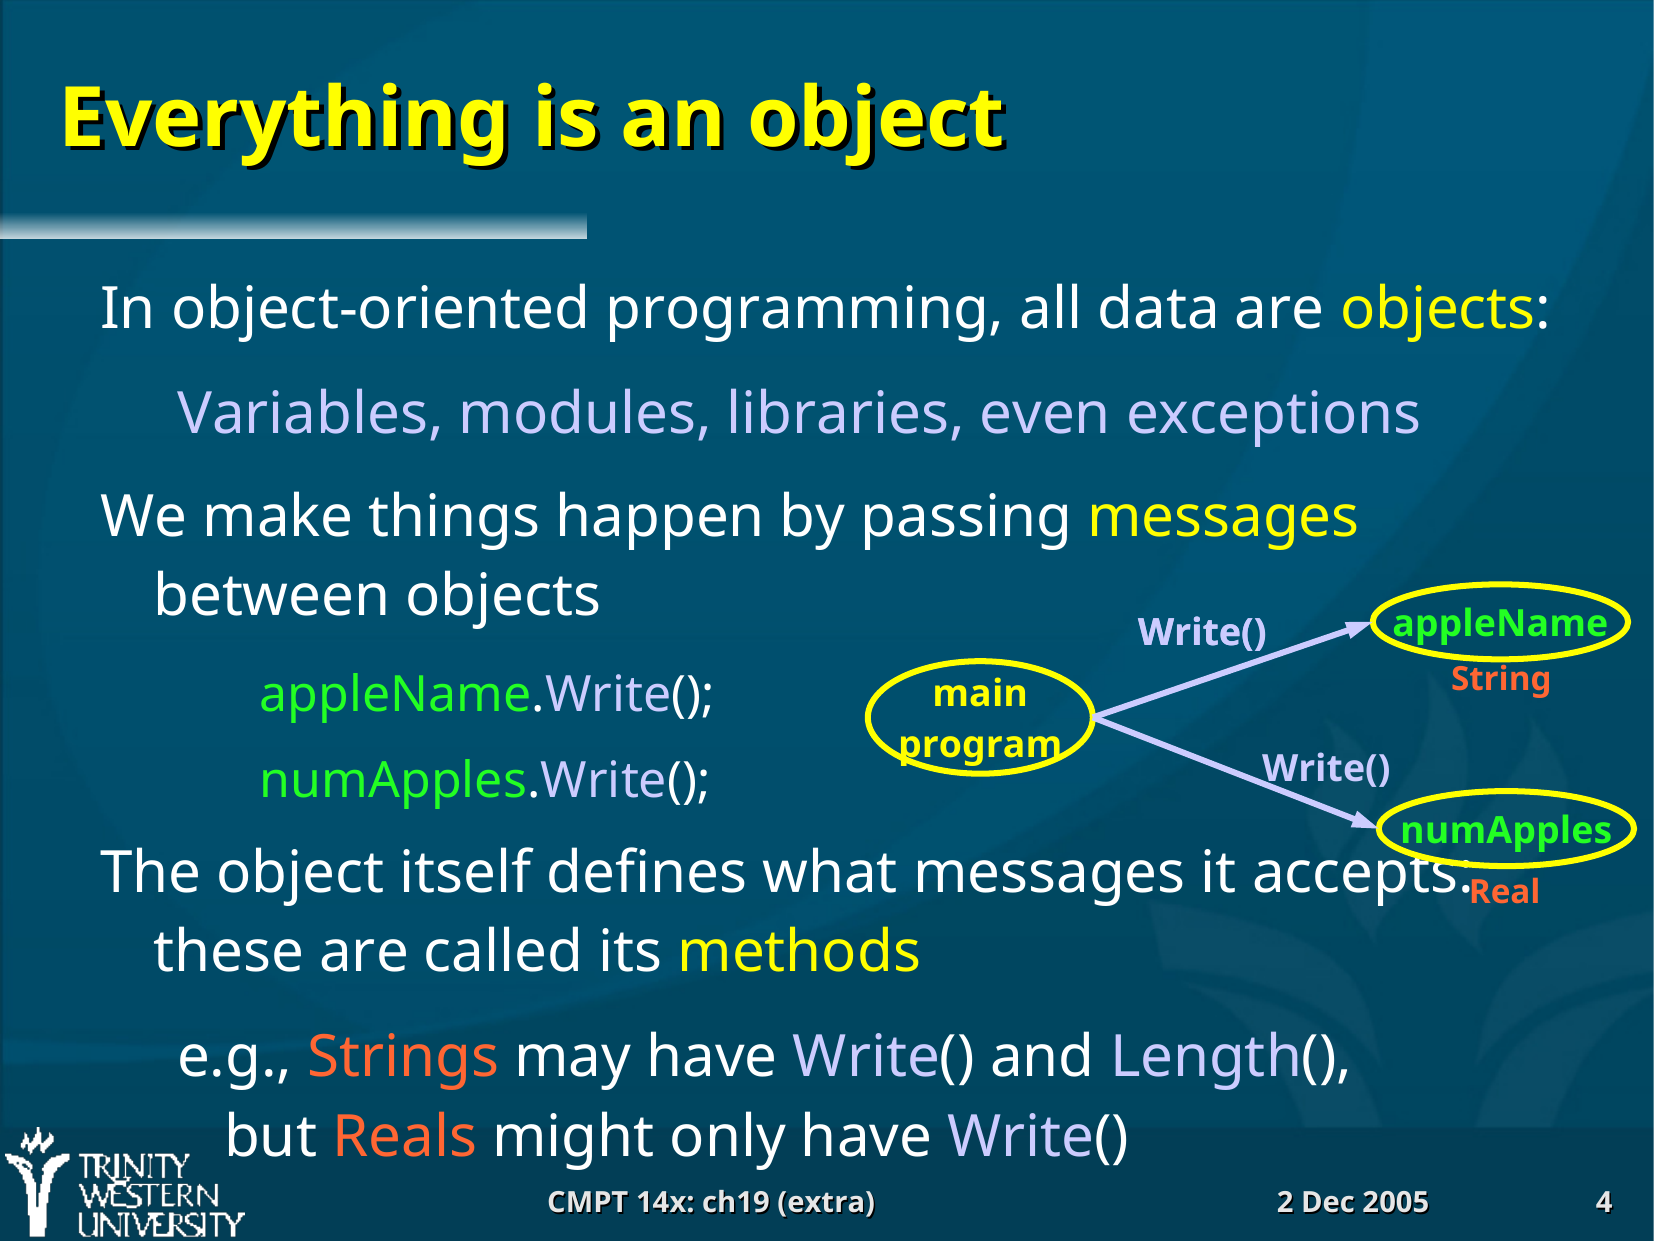

# Everything is an object
In object-oriented programming, all data are objects:
Variables, modules, libraries, even exceptions
We make things happen by passing messages between objects
appleName.Write();
numApples.Write();
The object itself defines what messages it accepts: these are called its methods
e.g., Strings may have Write() and Length(),
but Reals might only have Write()
appleName
Write()
Write()
String
main
program
Write()
numApples
Real
CMPT 14x: ch19 (extra)
2 Dec 2005
4